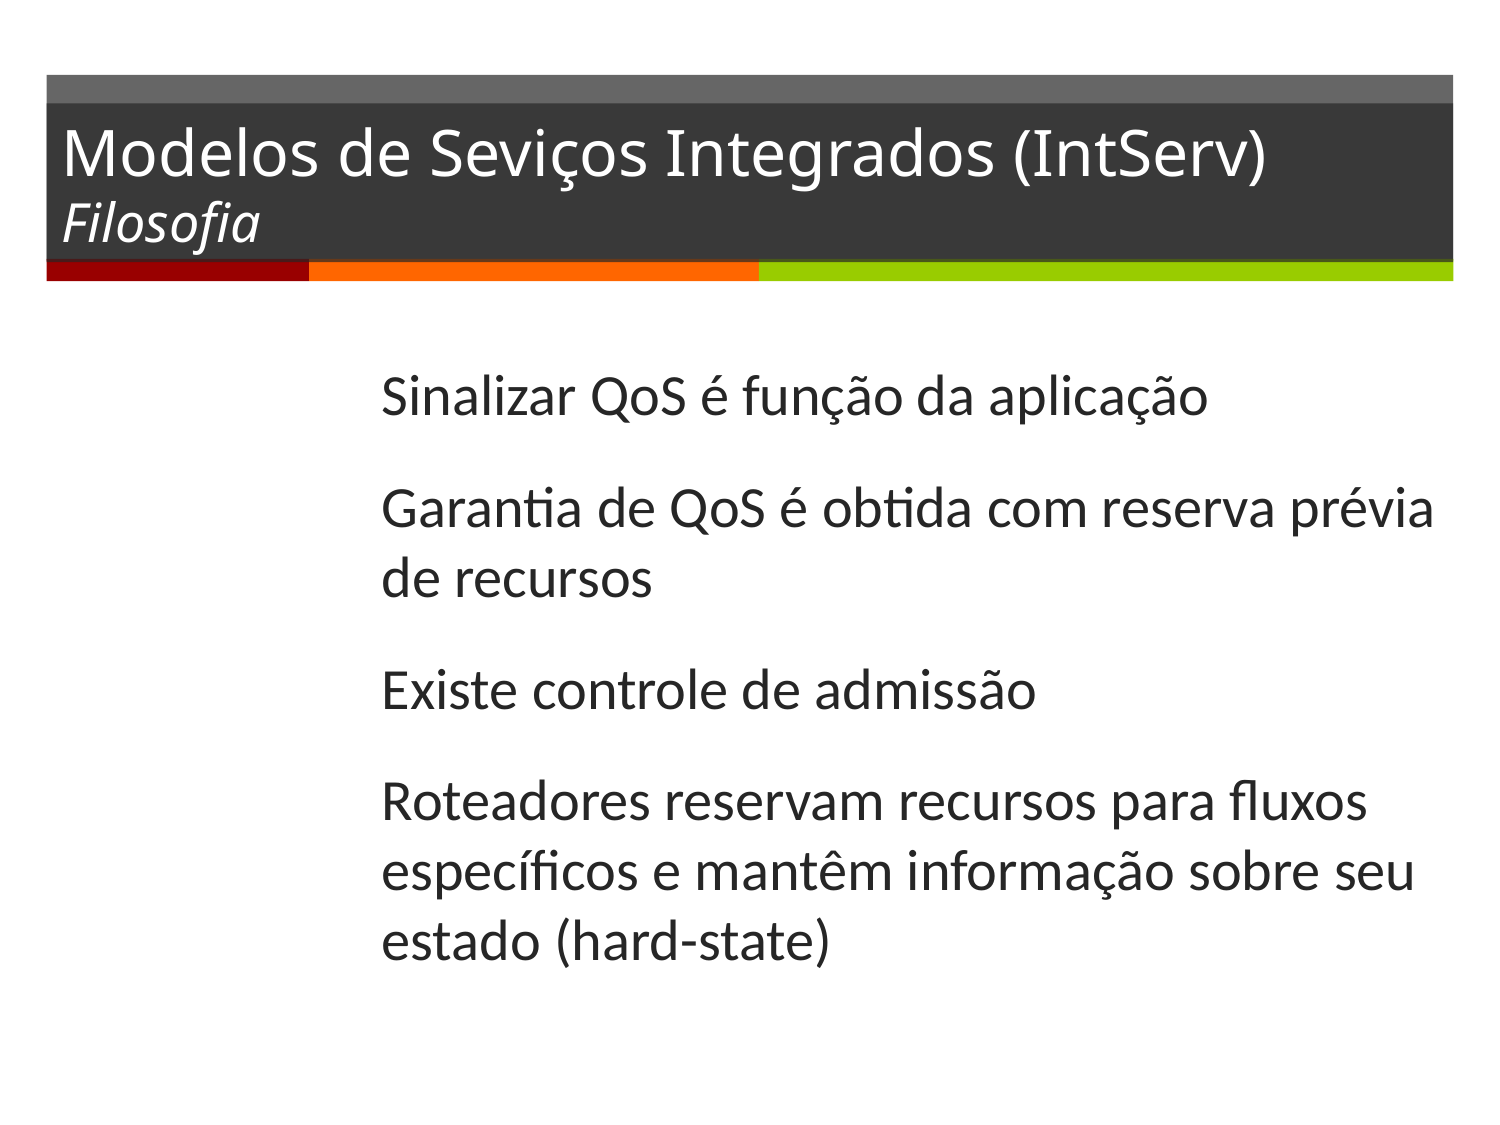

# Modelos de Seviços Integrados (IntServ) Filosofia
Sinalizar QoS é função da aplicação
Garantia de QoS é obtida com reserva prévia de recursos
Existe controle de admissão
Roteadores reservam recursos para fluxos específicos e mantêm informação sobre seu estado (hard-state)